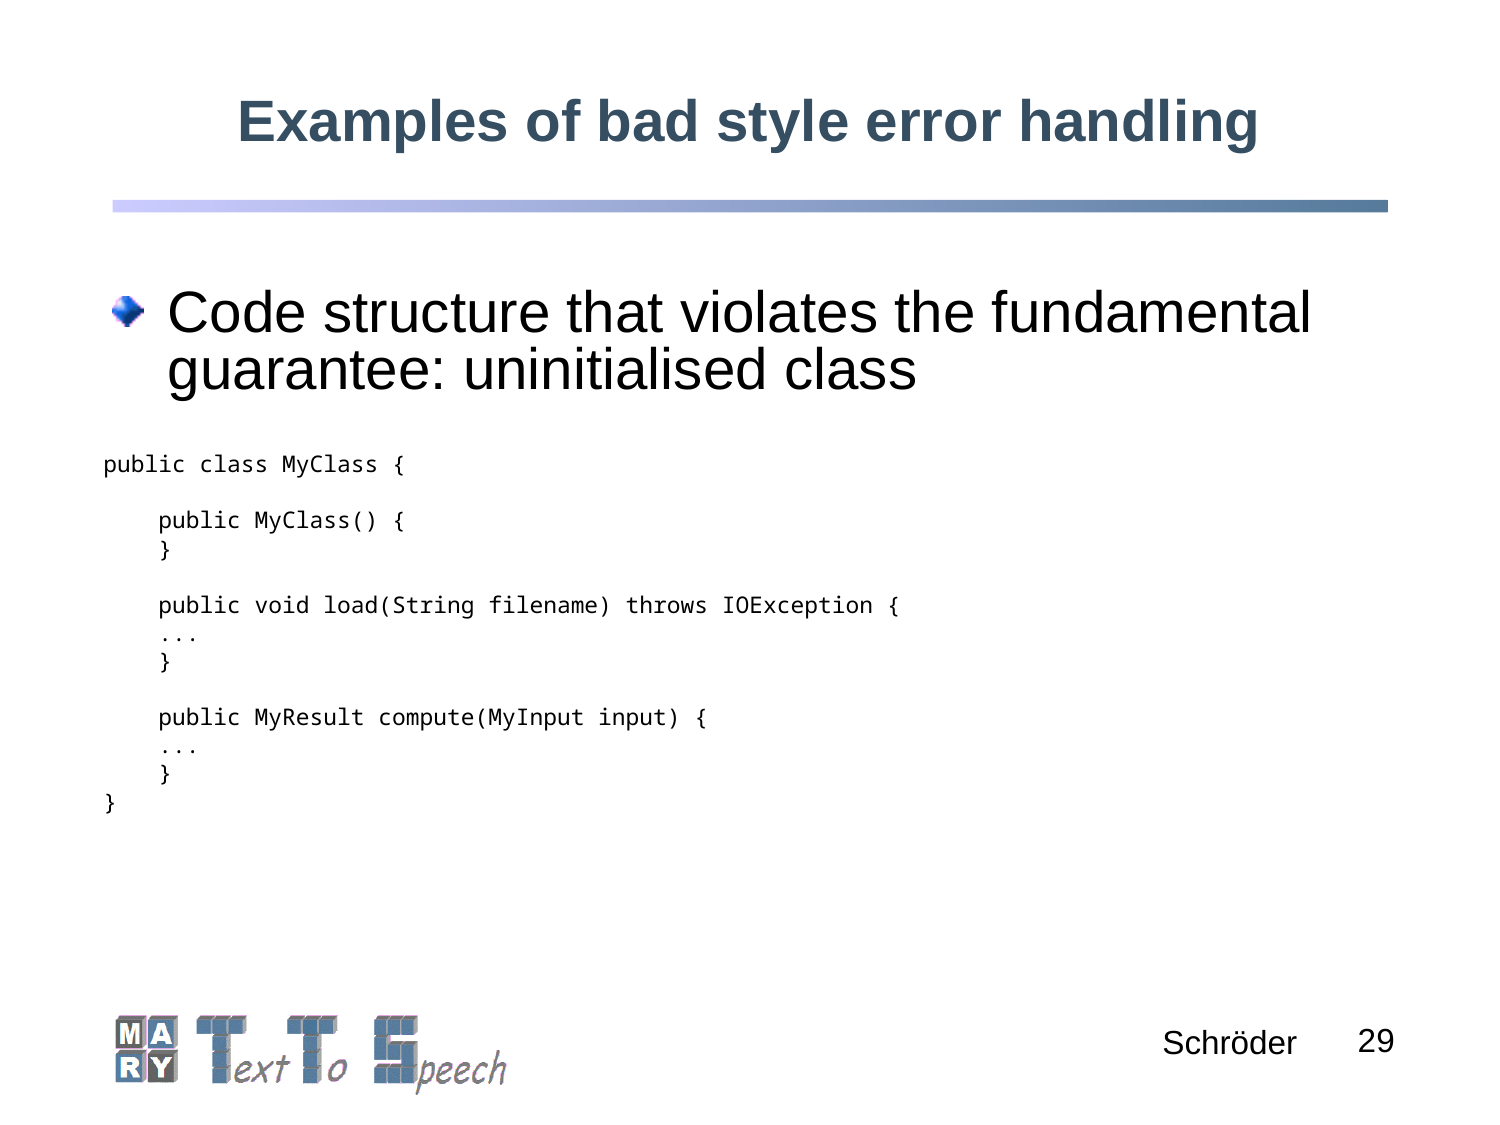

# Examples of bad style error handling
Code structure that violates the fundamental guarantee: uninitialised class
public class MyClass {
 public MyClass() {
 }
 public void load(String filename) throws IOException {
 ...
 }
 public MyResult compute(MyInput input) {
 ...
 }
}